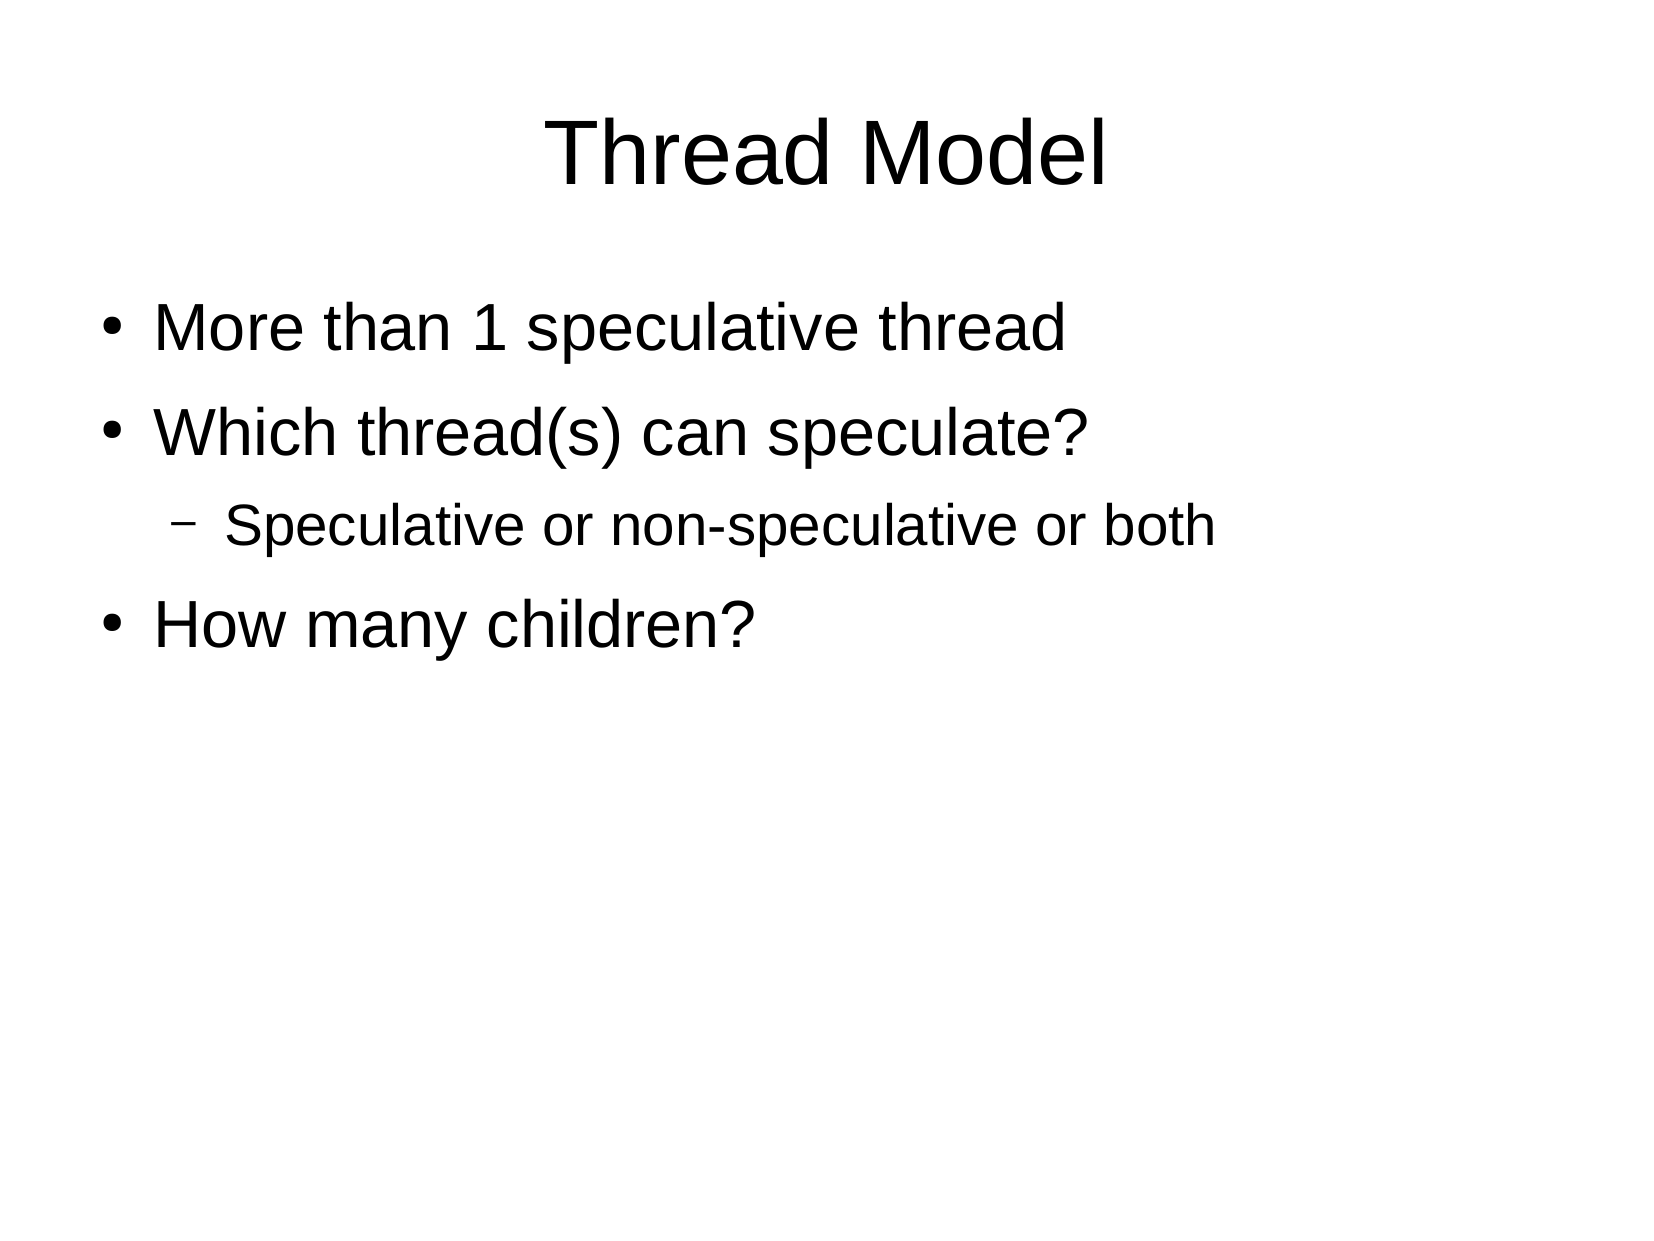

# Thread Model
More than 1 speculative thread
Which thread(s) can speculate?
Speculative or non-speculative or both
How many children?